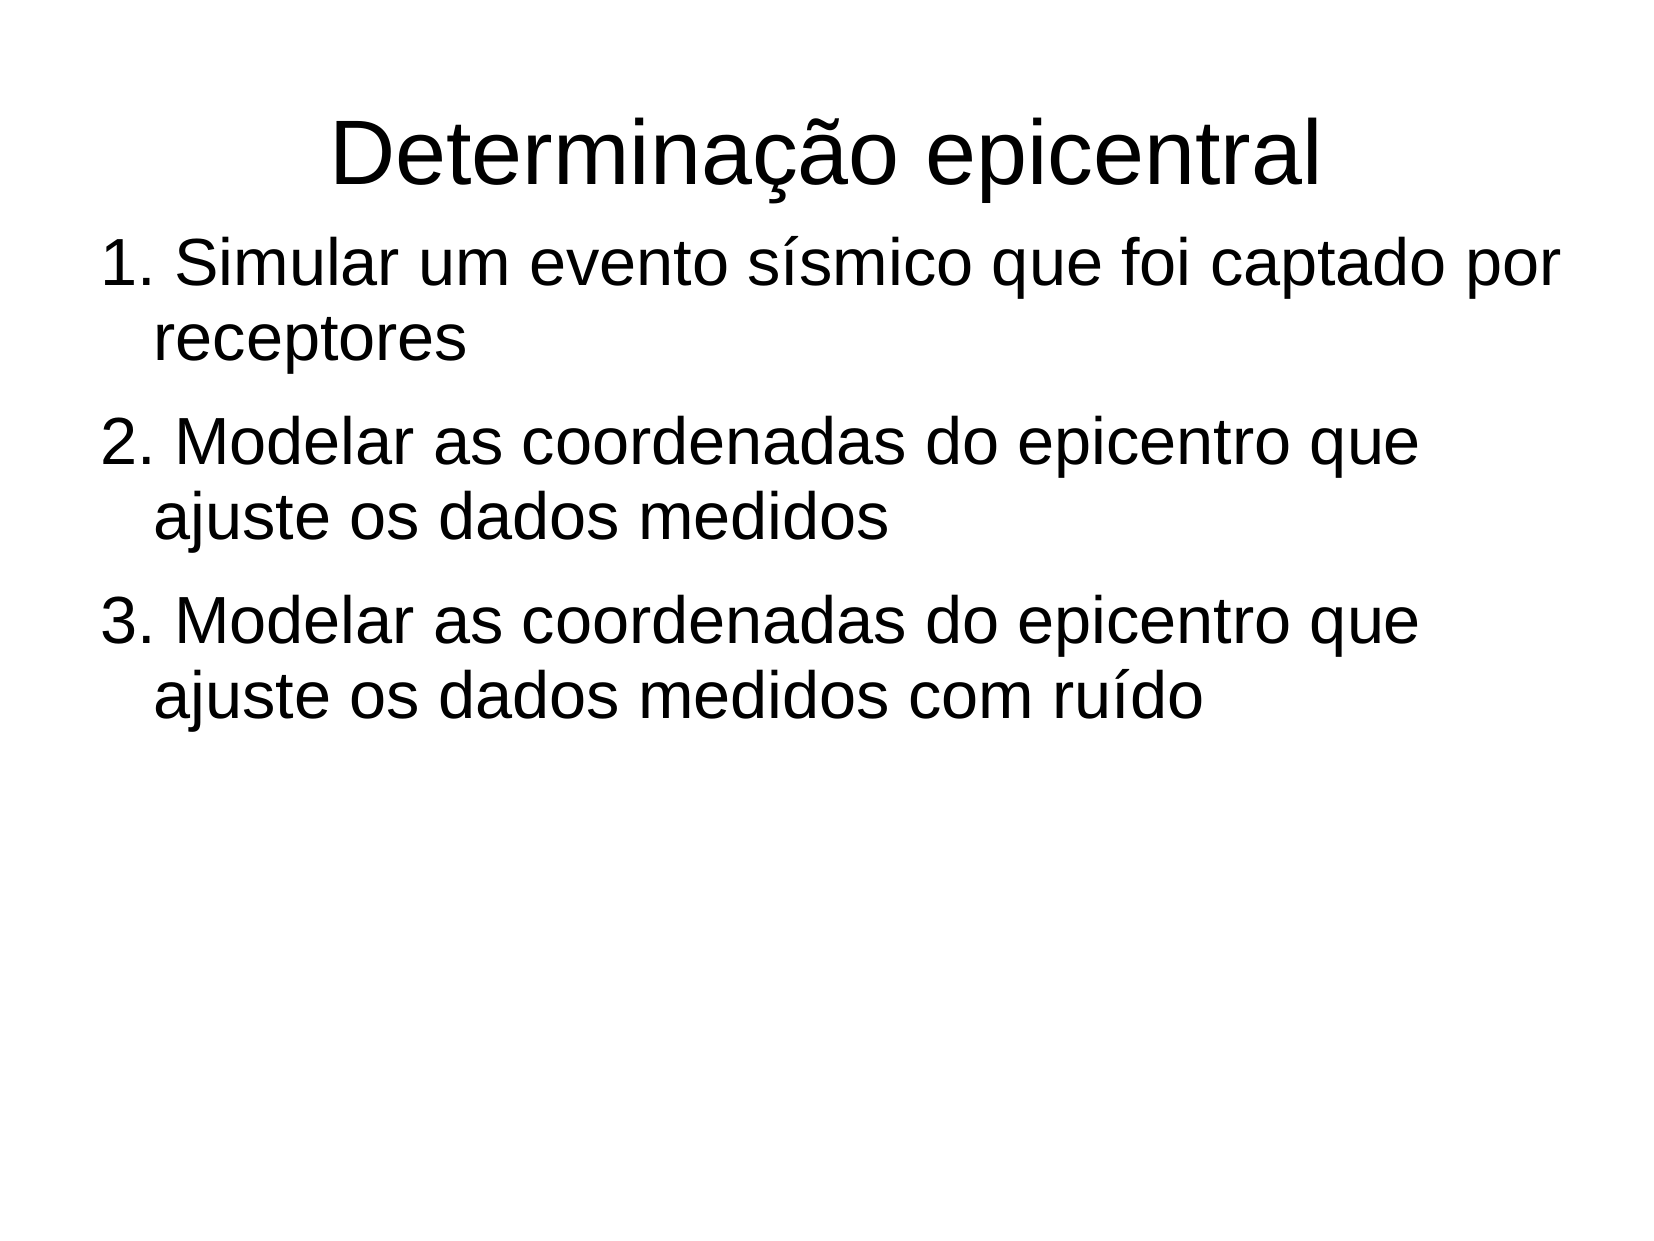

# Determinação epicentral
 Simular um evento sísmico que foi captado por receptores
 Modelar as coordenadas do epicentro que ajuste os dados medidos
 Modelar as coordenadas do epicentro que ajuste os dados medidos com ruído